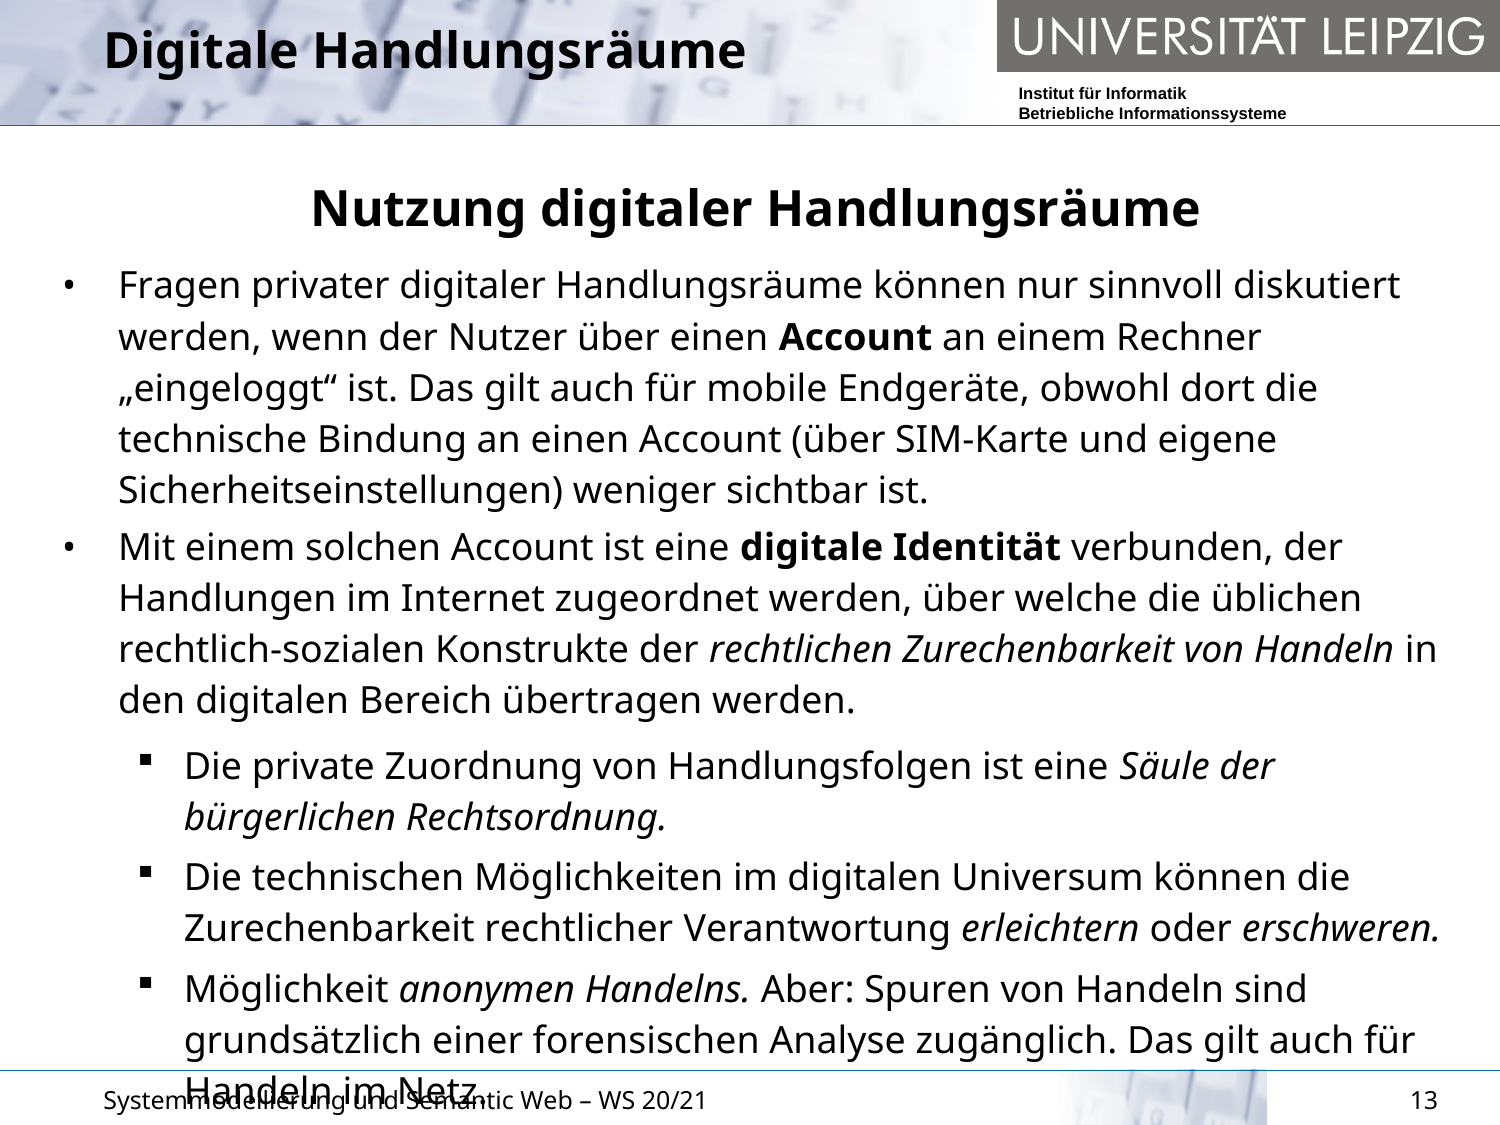

Digitale Handlungsräume
# Nutzung digitaler Handlungsräume
Fragen privater digitaler Handlungsräume können nur sinnvoll diskutiert werden, wenn der Nutzer über einen Account an einem Rechner „eingeloggt“ ist. Das gilt auch für mobile Endgeräte, obwohl dort die technische Bindung an einen Account (über SIM-Karte und eigene Sicherheitseinstellungen) weniger sichtbar ist.
Mit einem solchen Account ist eine digitale Identität verbunden, der Handlungen im Internet zugeordnet werden, über welche die üblichen rechtlich-sozialen Konstrukte der rechtlichen Zurechenbarkeit von Handeln in den digitalen Bereich übertragen werden.
Die private Zuordnung von Handlungsfolgen ist eine Säule der bürgerlichen Rechtsordnung.
Die technischen Möglichkeiten im digitalen Universum können die Zurechenbarkeit rechtlicher Verantwortung erleichtern oder erschweren.
Möglichkeit anonymen Handelns. Aber: Spuren von Handeln sind grundsätzlich einer forensischen Analyse zugänglich. Das gilt auch für Handeln im Netz.
Systemmodellierung und Semantic Web – WS 20/21
13